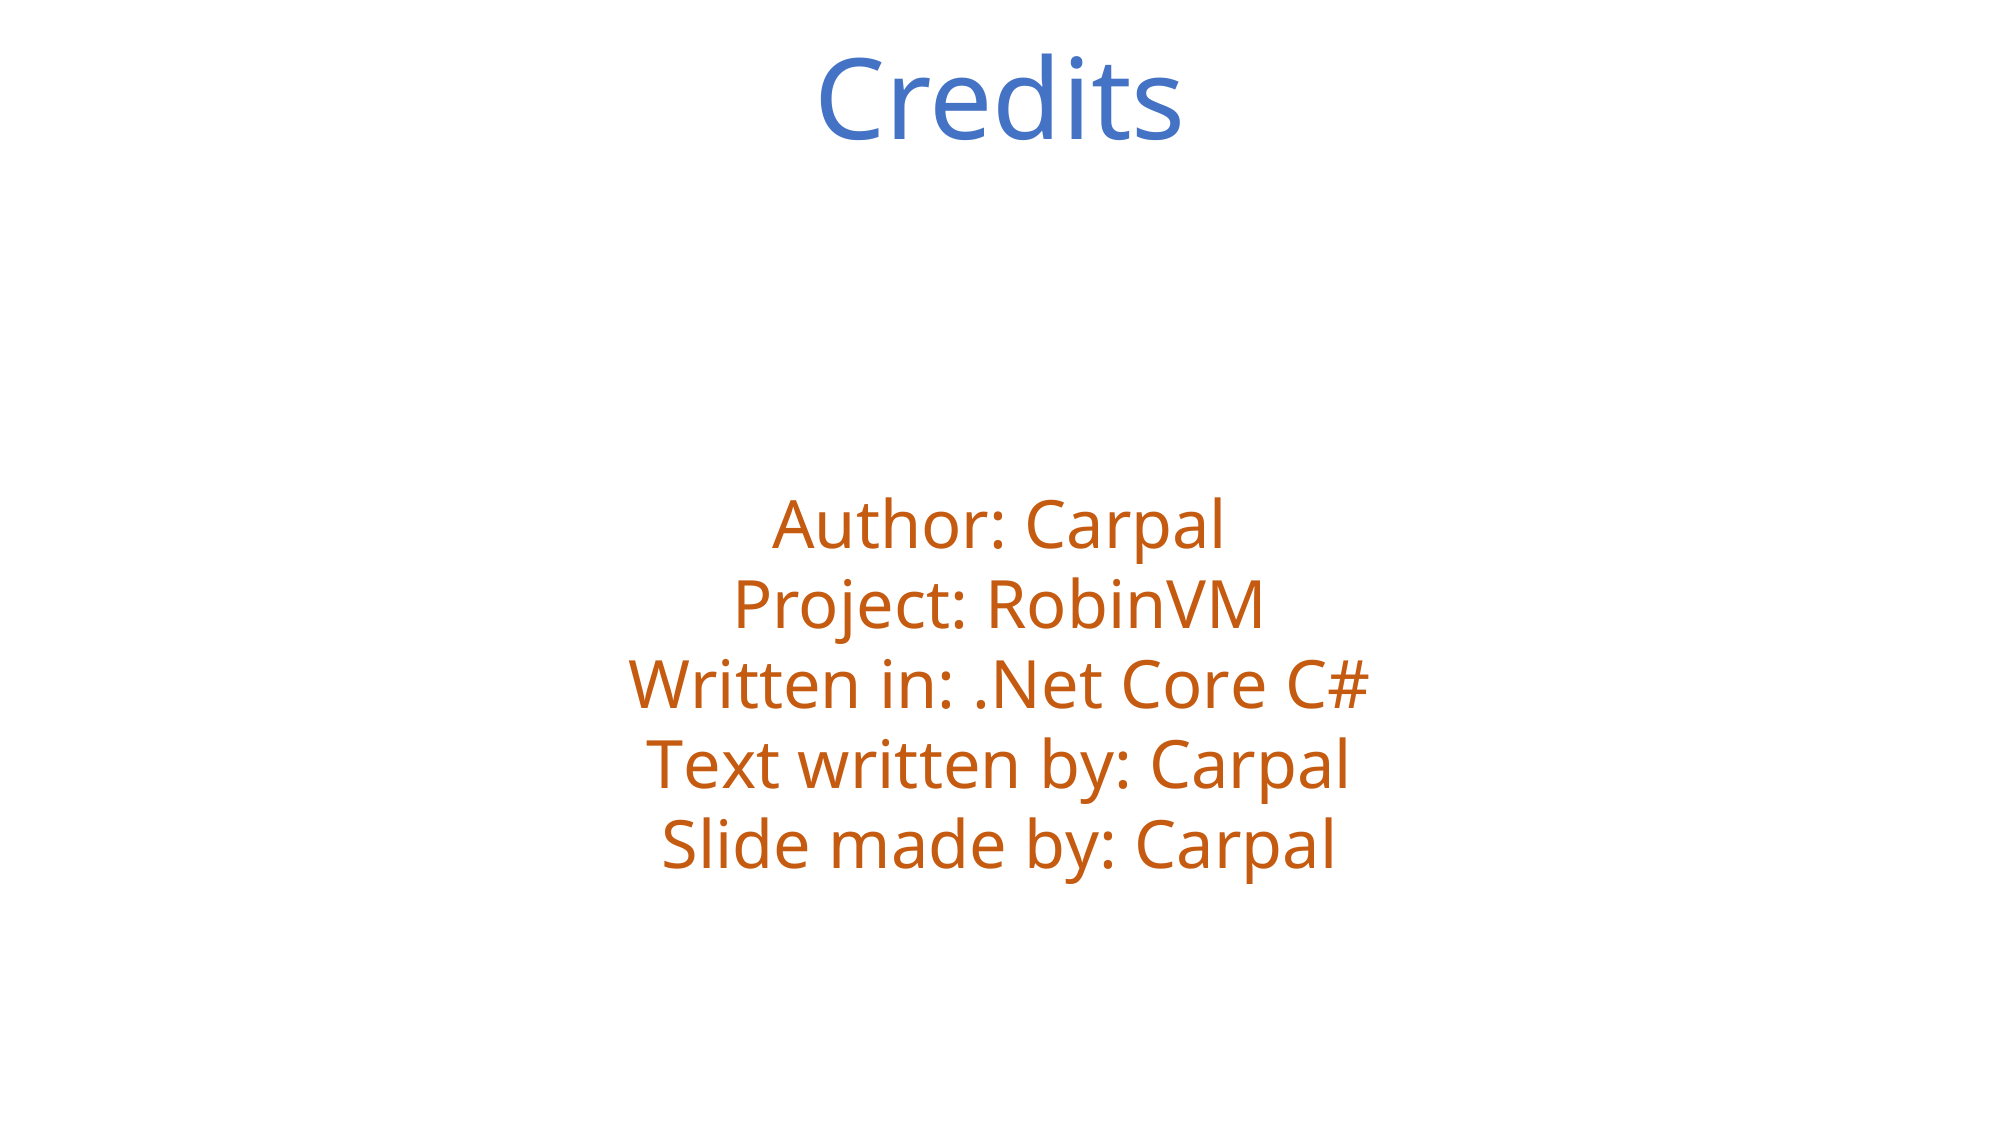

Credits
Author: Carpal
Project: RobinVM
Written in: .Net Core C#
Text written by: Carpal
Slide made by: Carpal